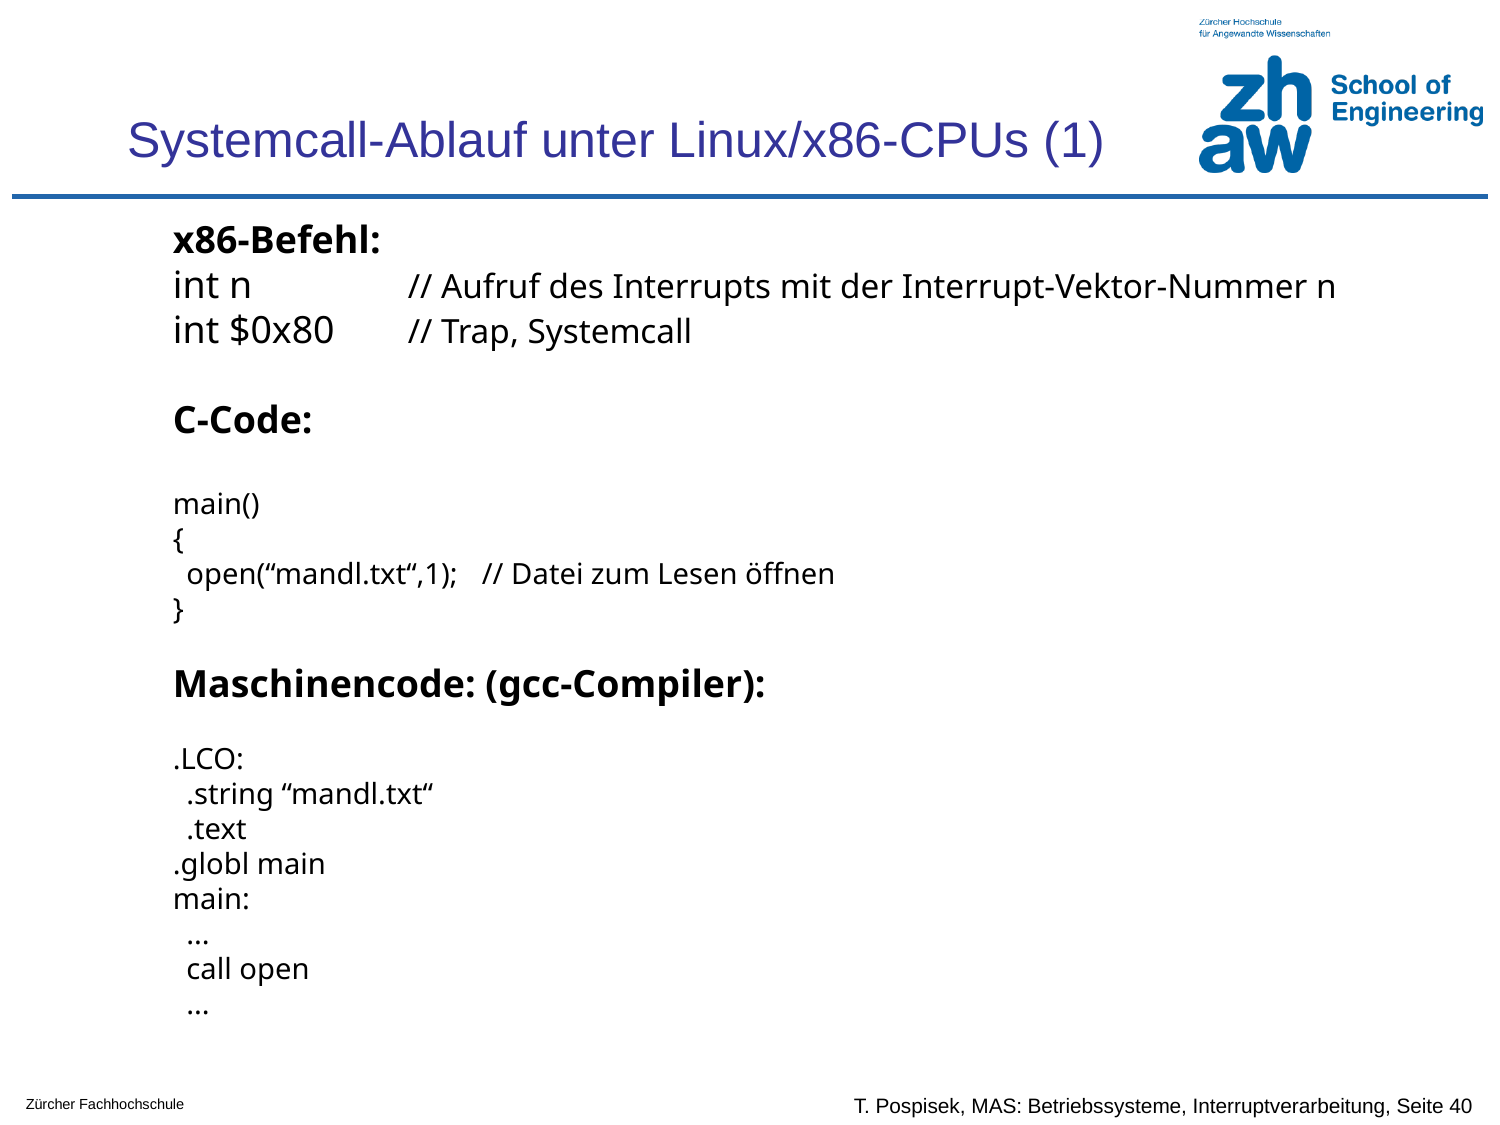

# Systemcall-Ablauf unter Linux/x86-CPUs (1)
x86-Befehl:
int n			// Aufruf des Interrupts mit der Interrupt-Vektor-Nummer n
int $0x80	// Trap, Systemcall
C-Code:
main()
{
	open(“mandl.txt“,1);	// Datei zum Lesen öffnen
}
Maschinencode: (gcc-Compiler):
.LCO:
	.string “mandl.txt“
	.text
.globl main
main:
	...
	call open
	...